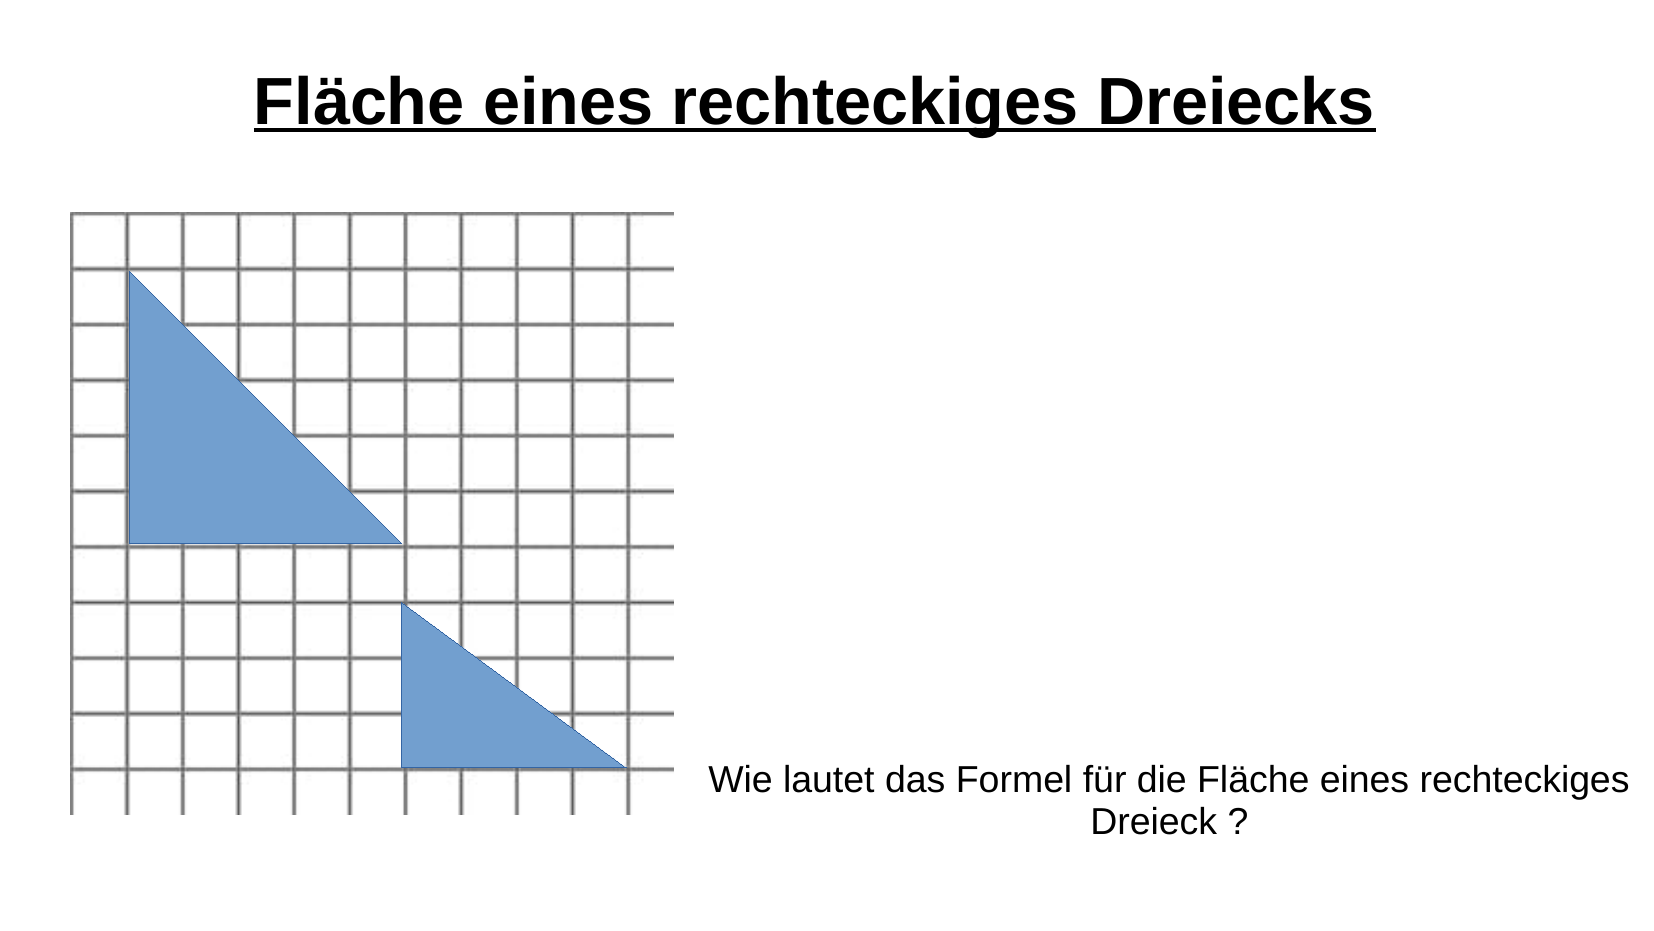

# Fläche eines rechteckiges Dreiecks
Wie lautet das Formel für die Fläche eines rechteckiges Dreieck ?